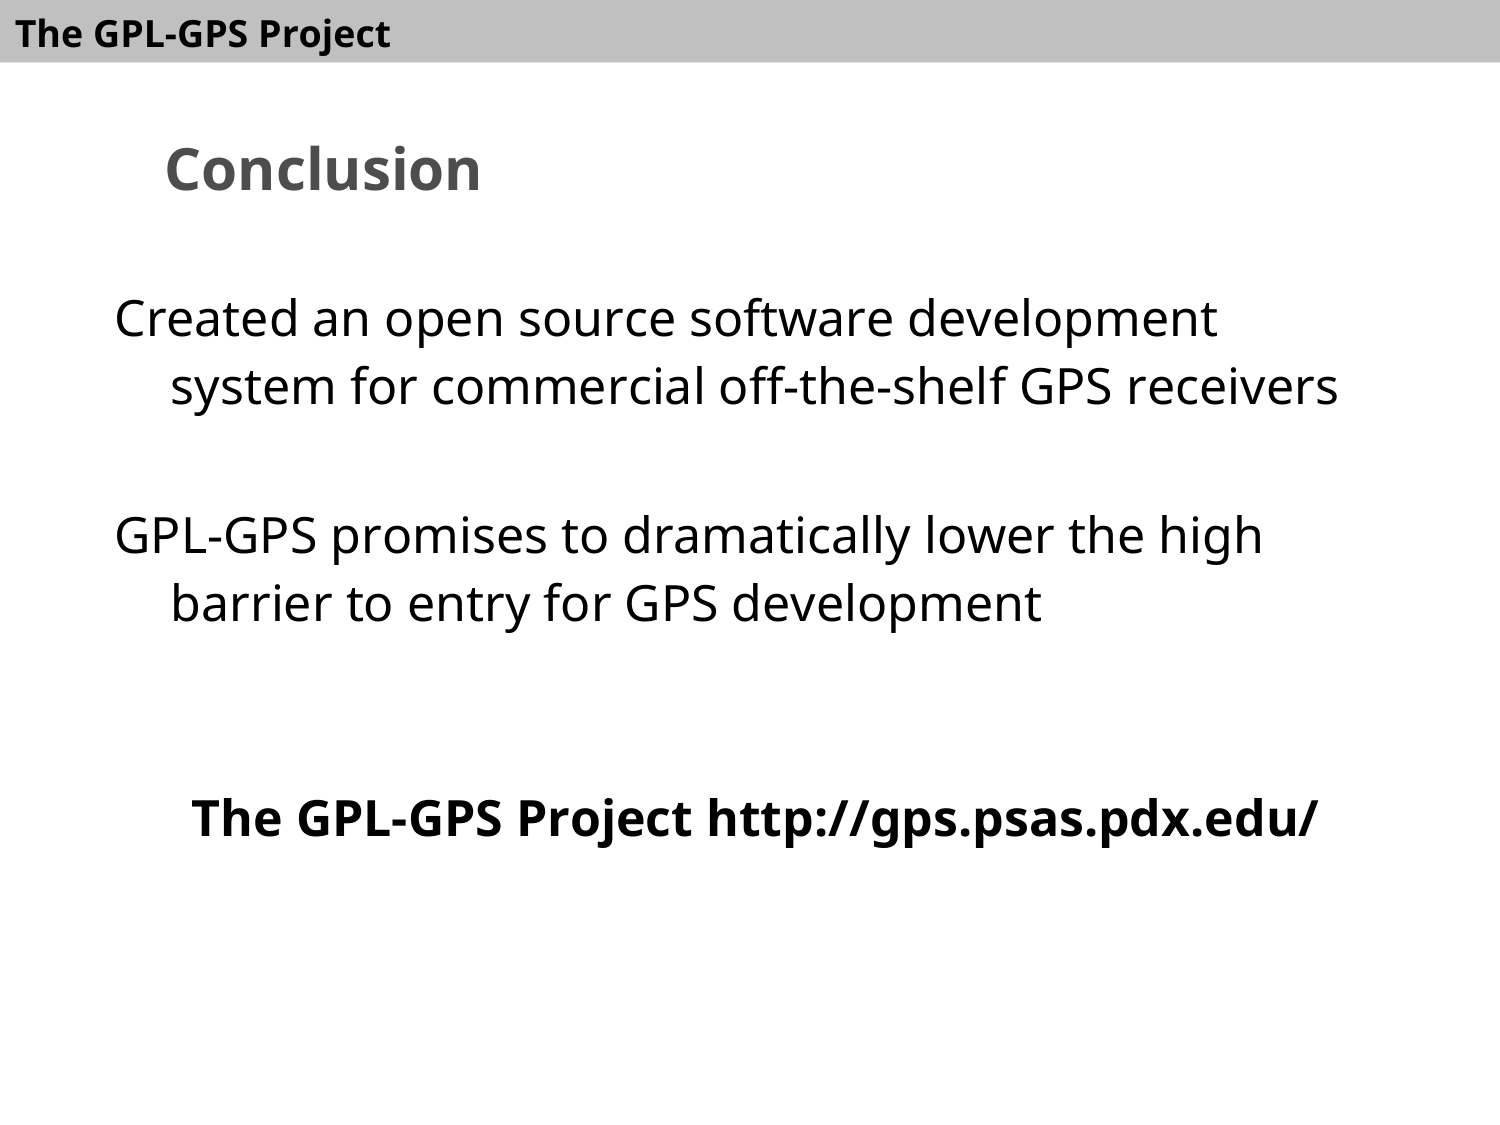

# Conclusion
Created an open source software development system for commercial off-the-shelf GPS receivers
GPL-GPS promises to dramatically lower the high barrier to entry for GPS development
The GPL-GPS Project http://gps.psas.pdx.edu/